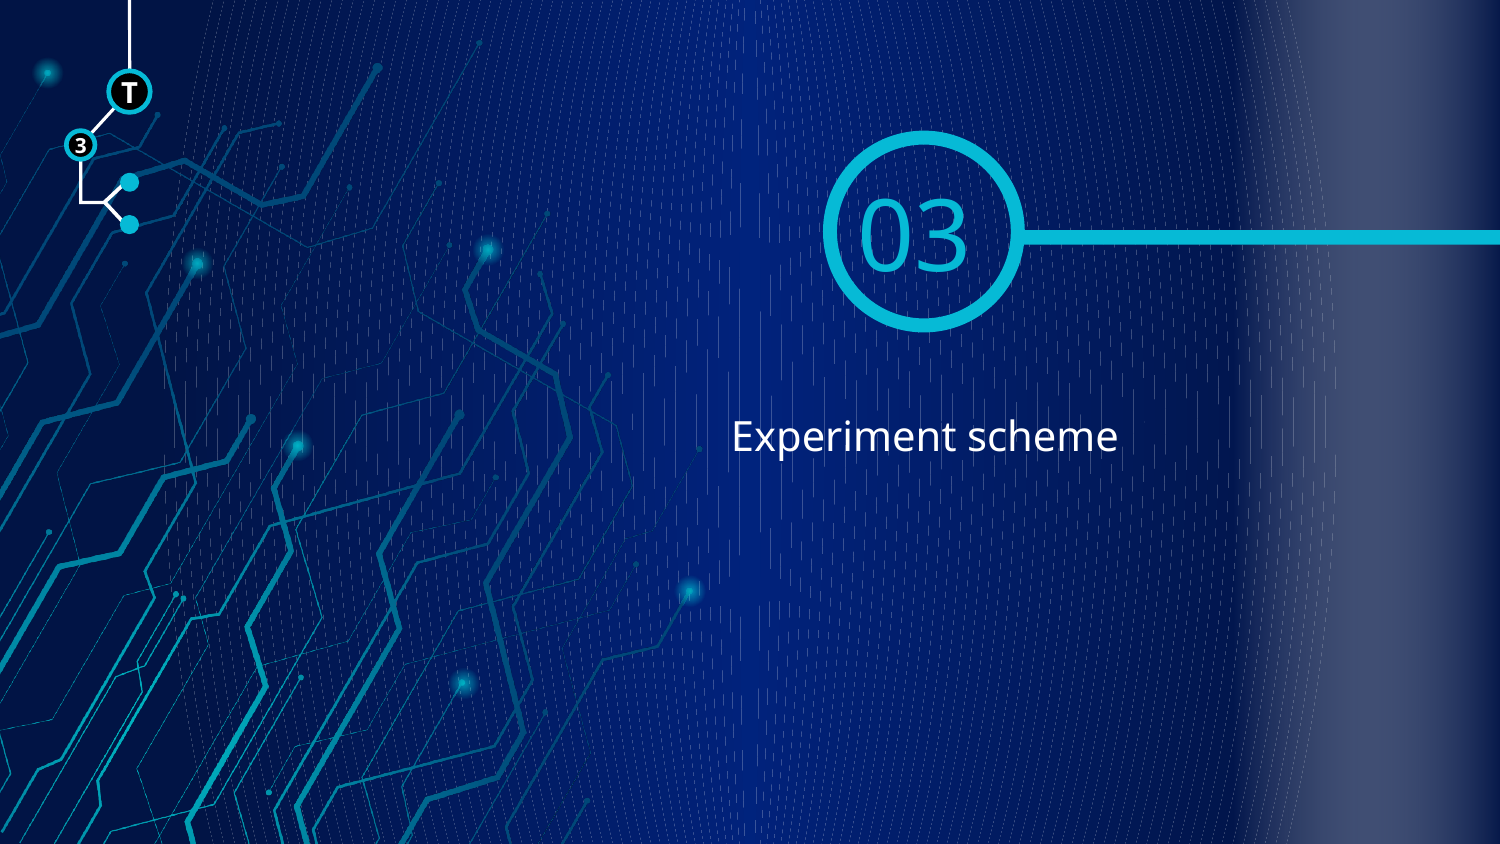

Microcontroller Overview :
The microcontroller acts as the "brain" of the Arduino, executing programmed instructions.
 Input and Output Pins :
Input pins collect data from sensors (e.g., temperature, light).
Output pins control actuators like LEDs, motors, and displays.
 Programming Basics :
Arduino uses its own Integrated Development Environment (IDE) where code is written in a simplified version of C/C++. After coding, it is uploaded to the board via a USB cable.
T
3
03
# Experiment scheme